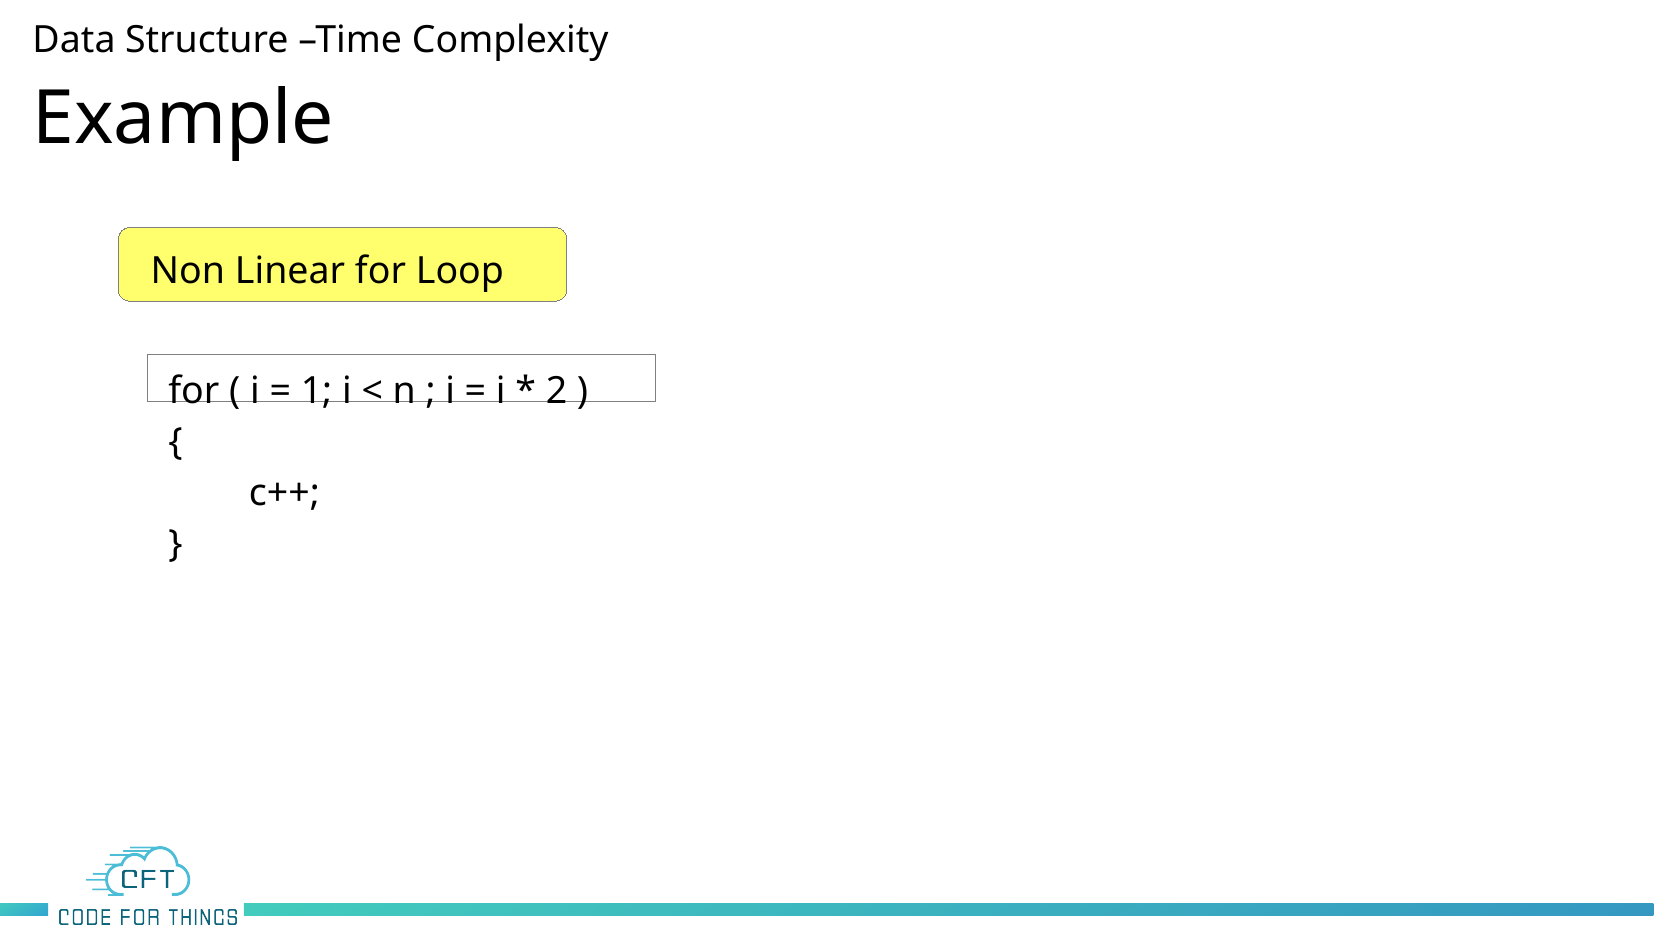

# Data Structure –Time Complexity Example
Non Linear for Loop
for ( i = 1; i < n ; i = i * 2 )
{
 c++;
}